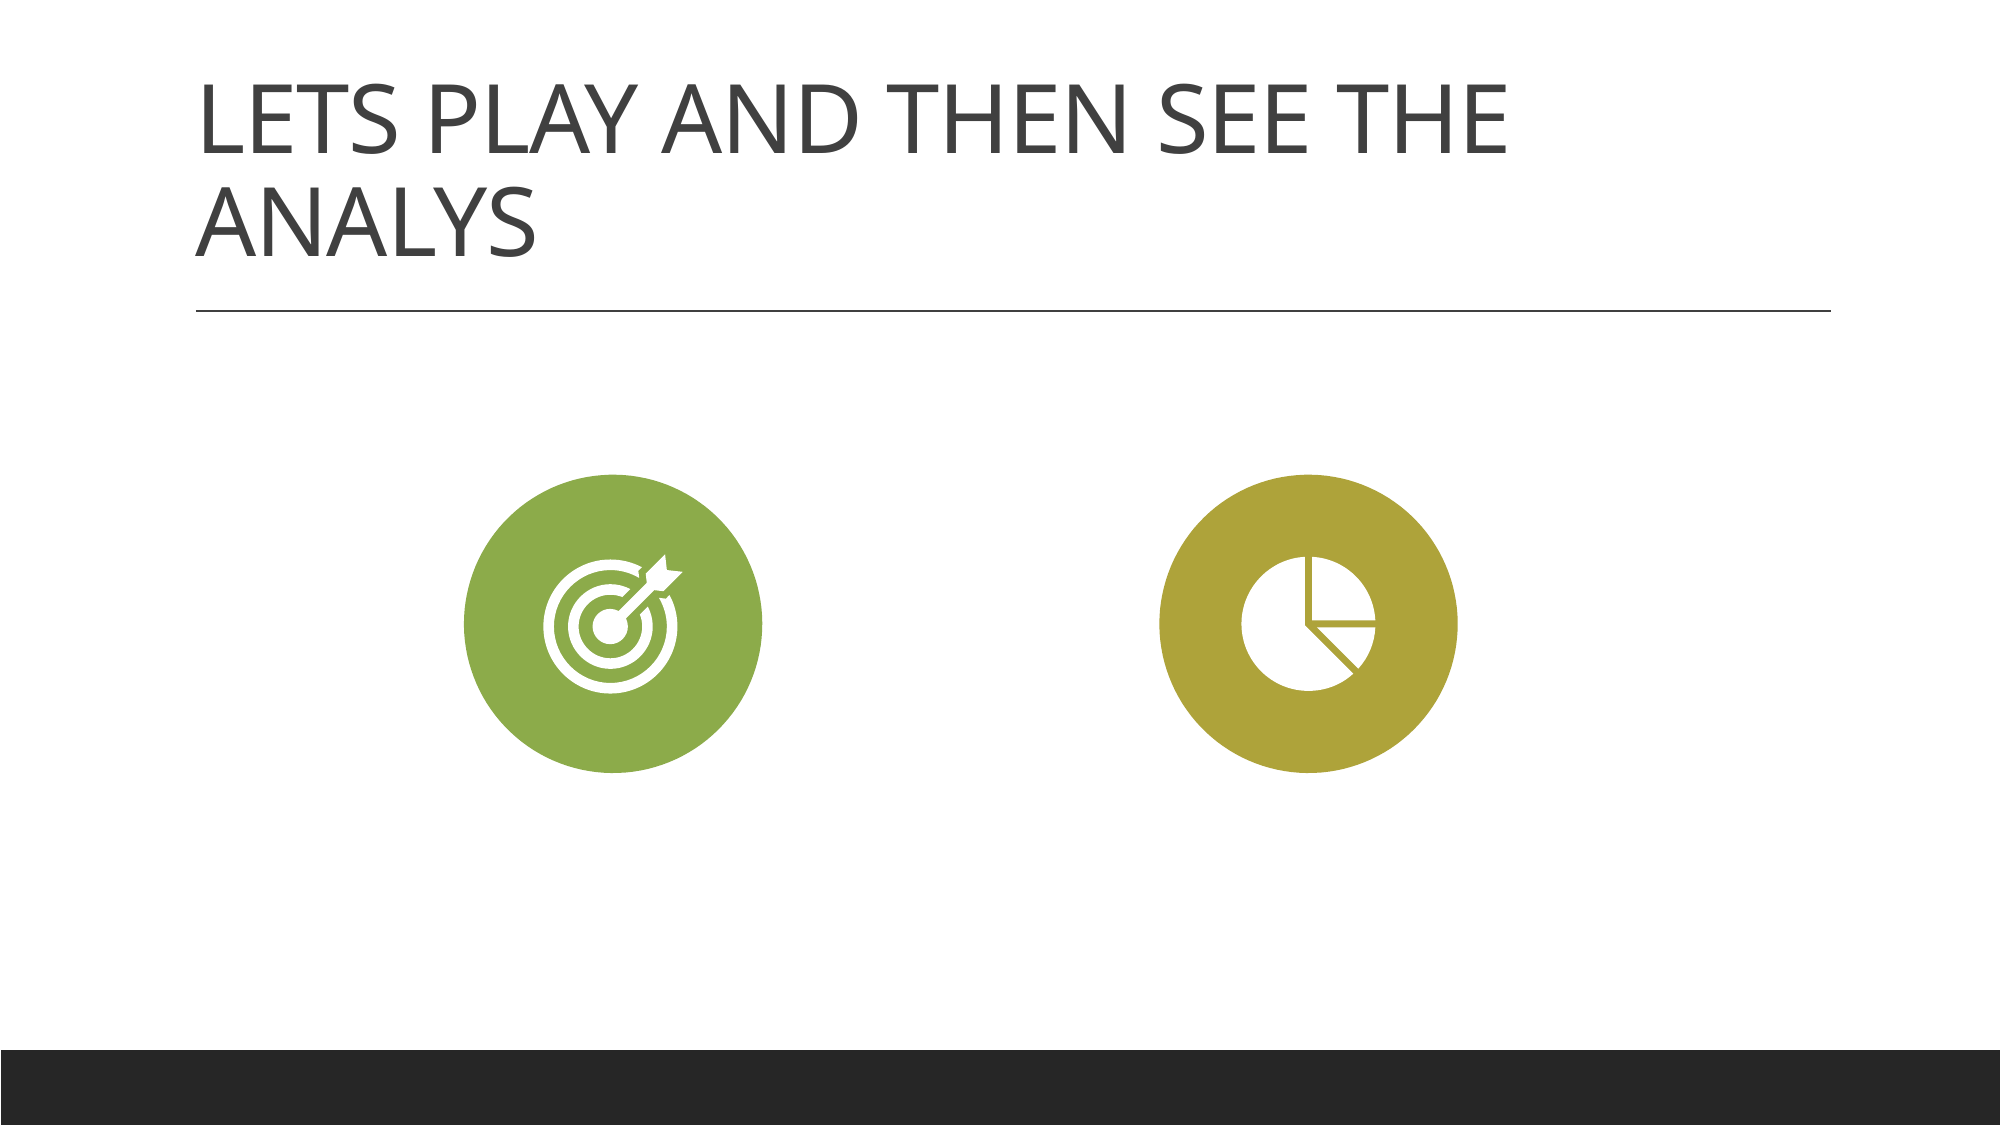

# LETS PLAY AND THEN SEE THE ANALYS